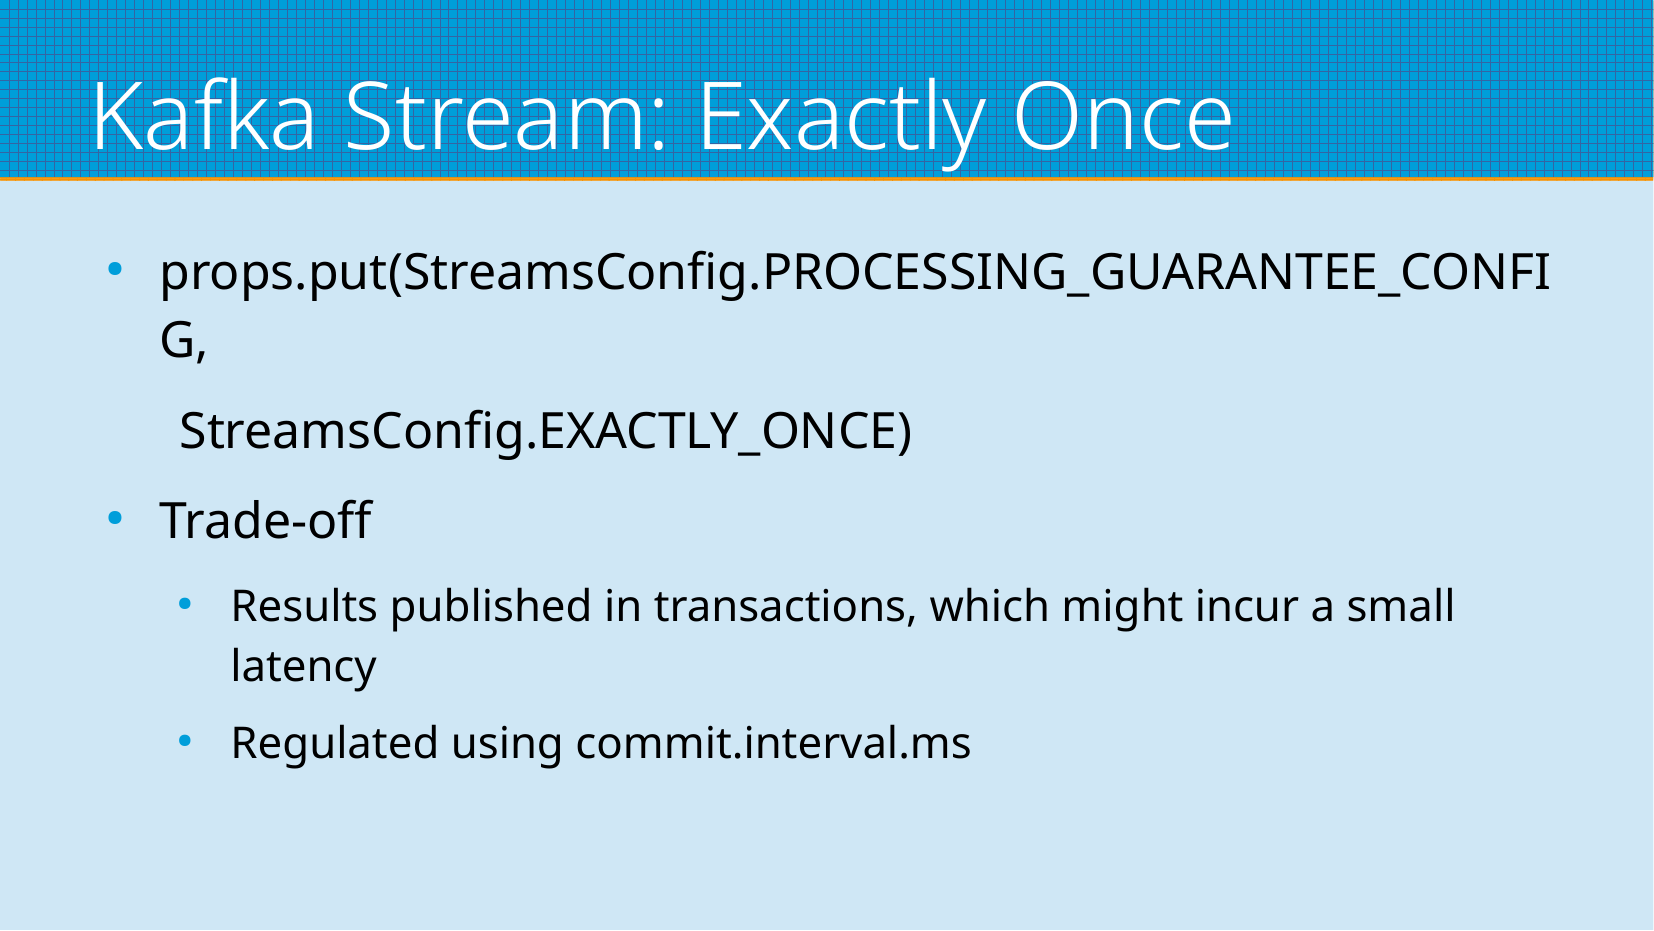

# Kafka Stream: Exactly Once
props.put(StreamsConfig.PROCESSING_GUARANTEE_CONFIG,
 StreamsConfig.EXACTLY_ONCE)
Trade-off
Results published in transactions, which might incur a small latency
Regulated using commit.interval.ms